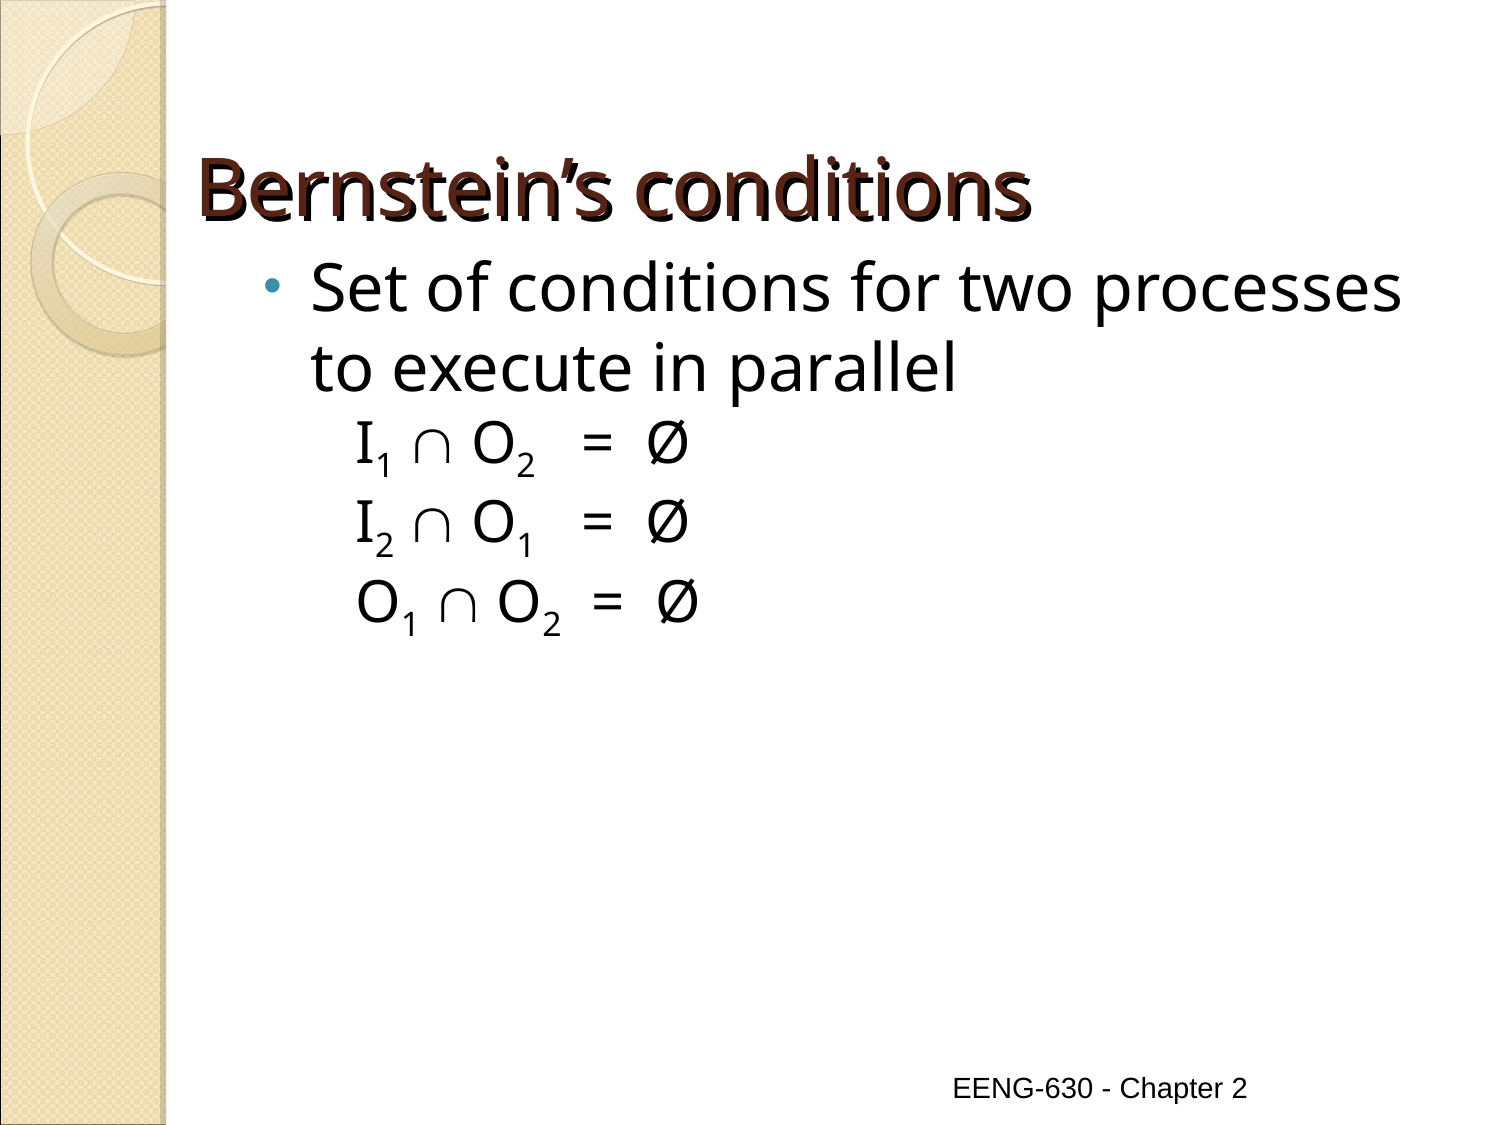

# Bernstein’s conditions
Set of conditions for two processes to execute in parallel
	I1  O2 = Ø
	I2  O1 = Ø
	O1  O2 = Ø
EENG-630 - Chapter 2